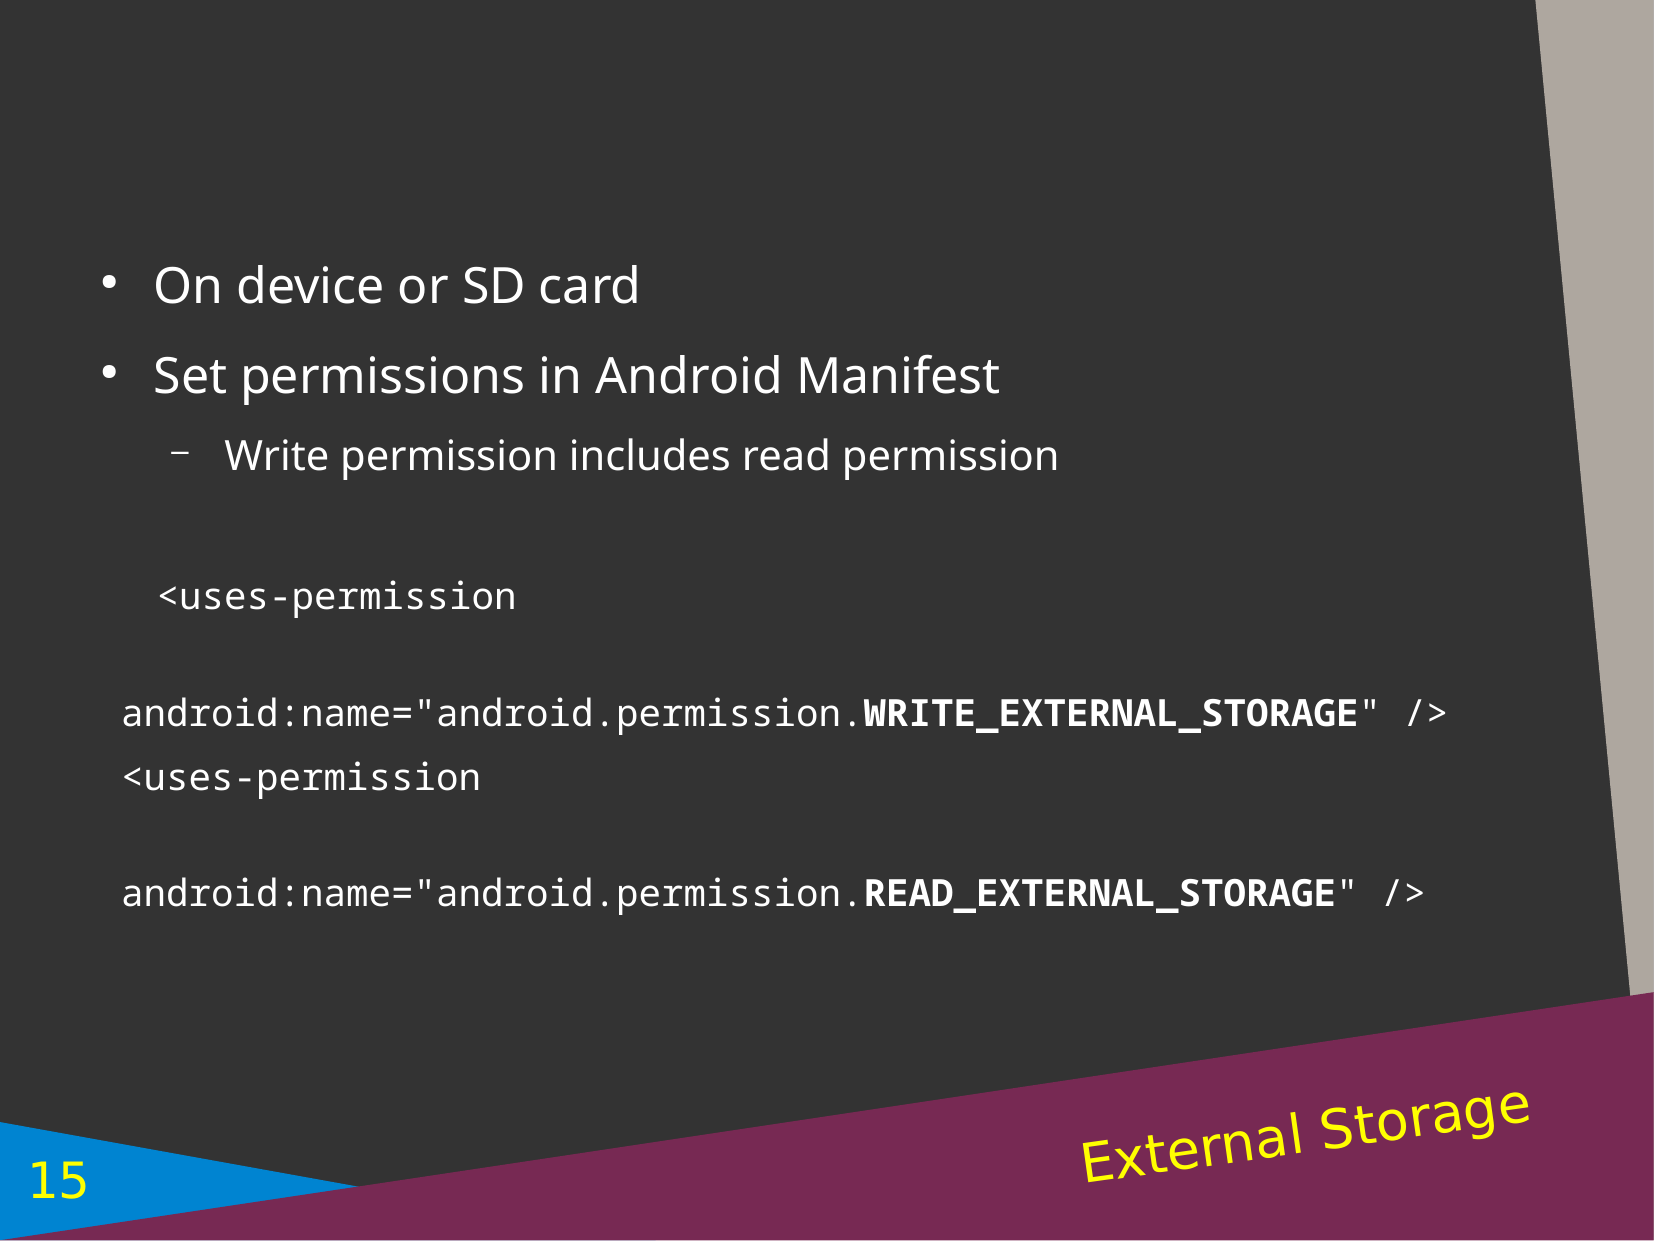

On device or SD card
Set permissions in Android Manifest
Write permission includes read permission
<uses-permission
 android:name="android.permission.WRITE_EXTERNAL_STORAGE" />
<uses-permission
 android:name="android.permission.READ_EXTERNAL_STORAGE" />
# External Storage
15